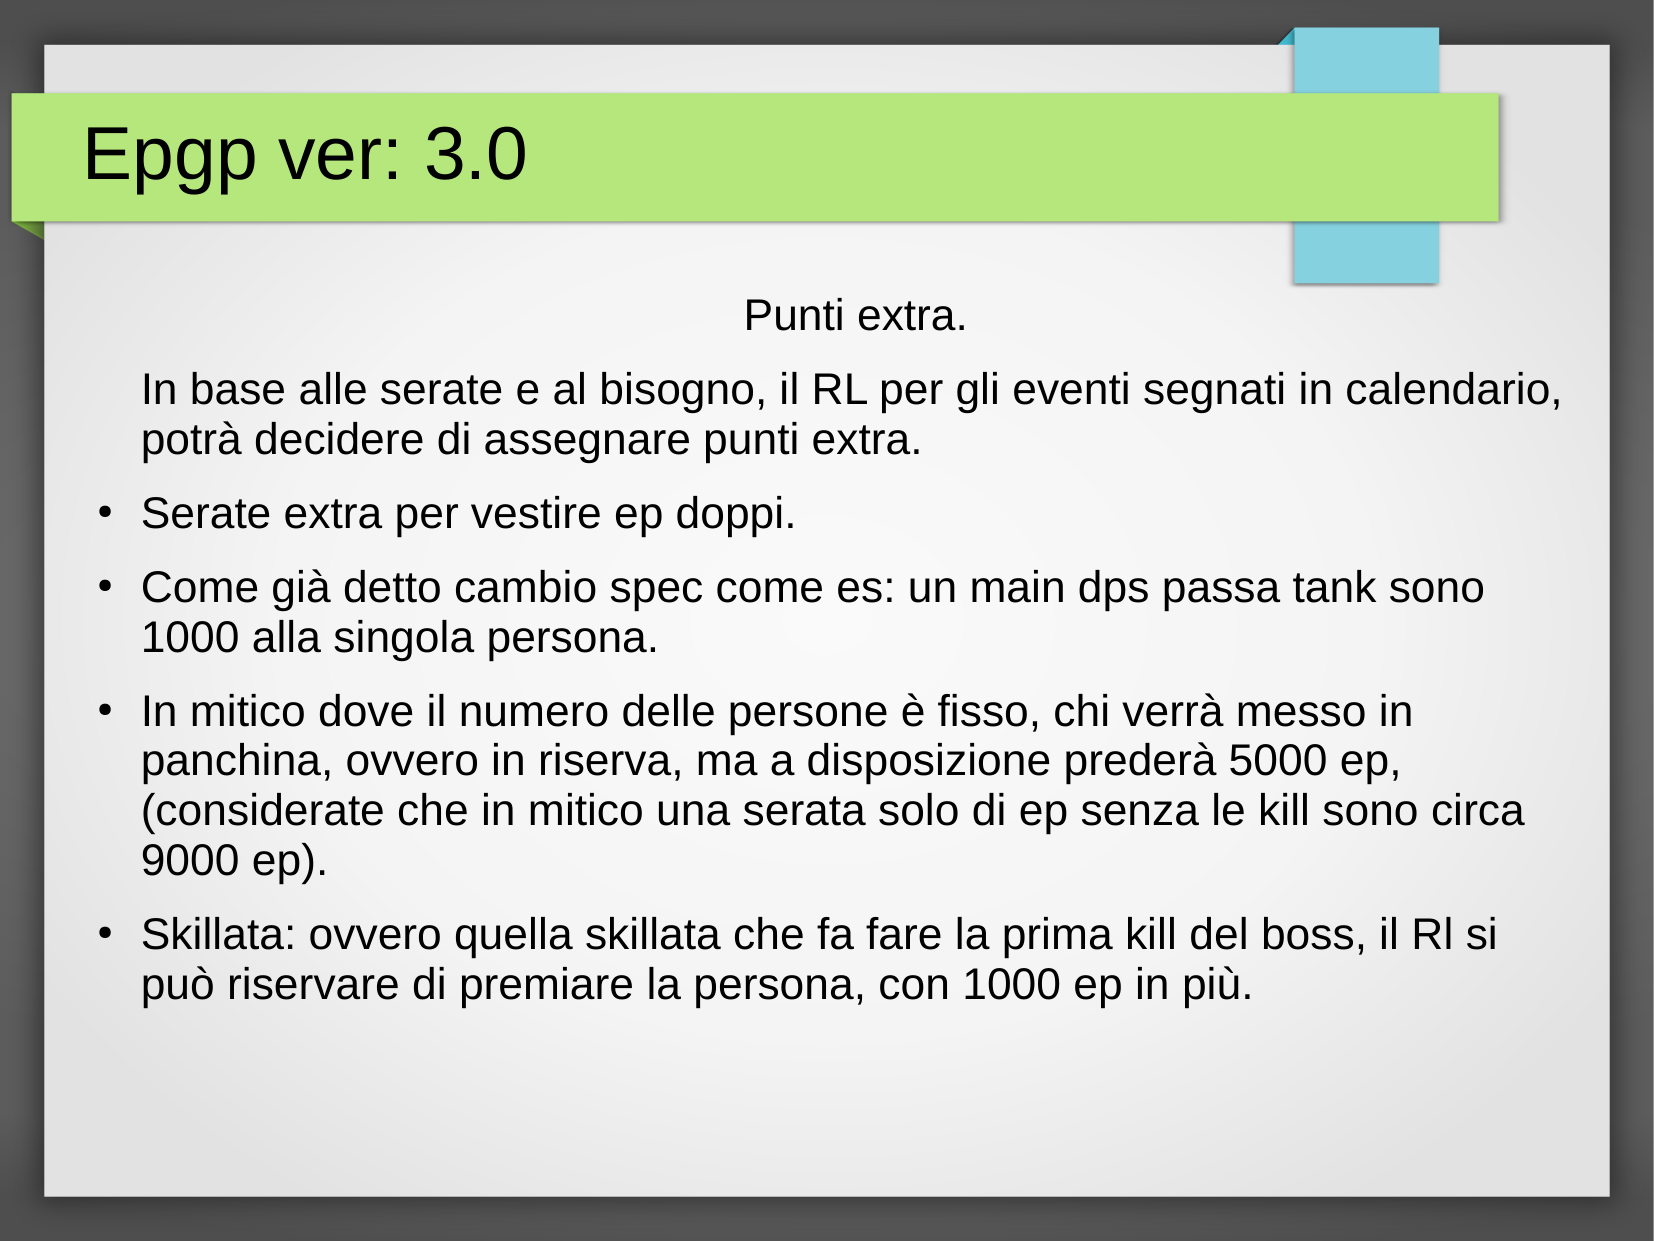

# Epgp ver: 3.0
Punti extra.
In base alle serate e al bisogno, il RL per gli eventi segnati in calendario, potrà decidere di assegnare punti extra.
Serate extra per vestire ep doppi.
Come già detto cambio spec come es: un main dps passa tank sono 1000 alla singola persona.
In mitico dove il numero delle persone è fisso, chi verrà messo in panchina, ovvero in riserva, ma a disposizione prederà 5000 ep, (considerate che in mitico una serata solo di ep senza le kill sono circa 9000 ep).
Skillata: ovvero quella skillata che fa fare la prima kill del boss, il Rl si può riservare di premiare la persona, con 1000 ep in più.